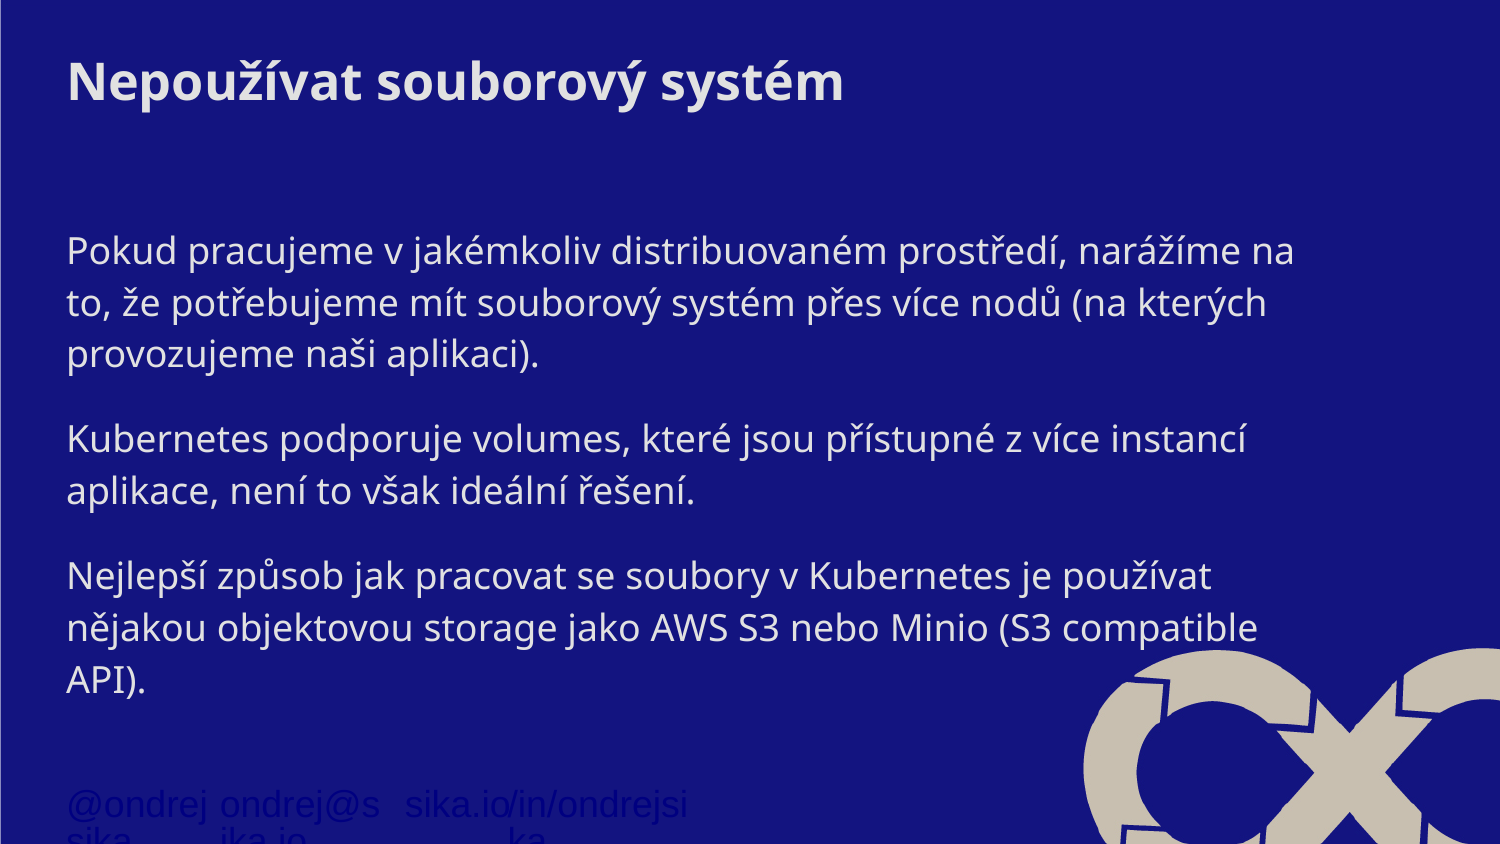

# Nepoužívat souborový systém
Pokud pracujeme v jakémkoliv distribuovaném prostředí, narážíme na to, že potřebujeme mít souborový systém přes více nodů (na kterých provozujeme naši aplikaci).
Kubernetes podporuje volumes, které jsou přístupné z více instancí aplikace, není to však ideální řešení.
Nejlepší způsob jak pracovat se soubory v Kubernetes je používat nějakou objektovou storage jako AWS S3 nebo Minio (S3 compatible API).